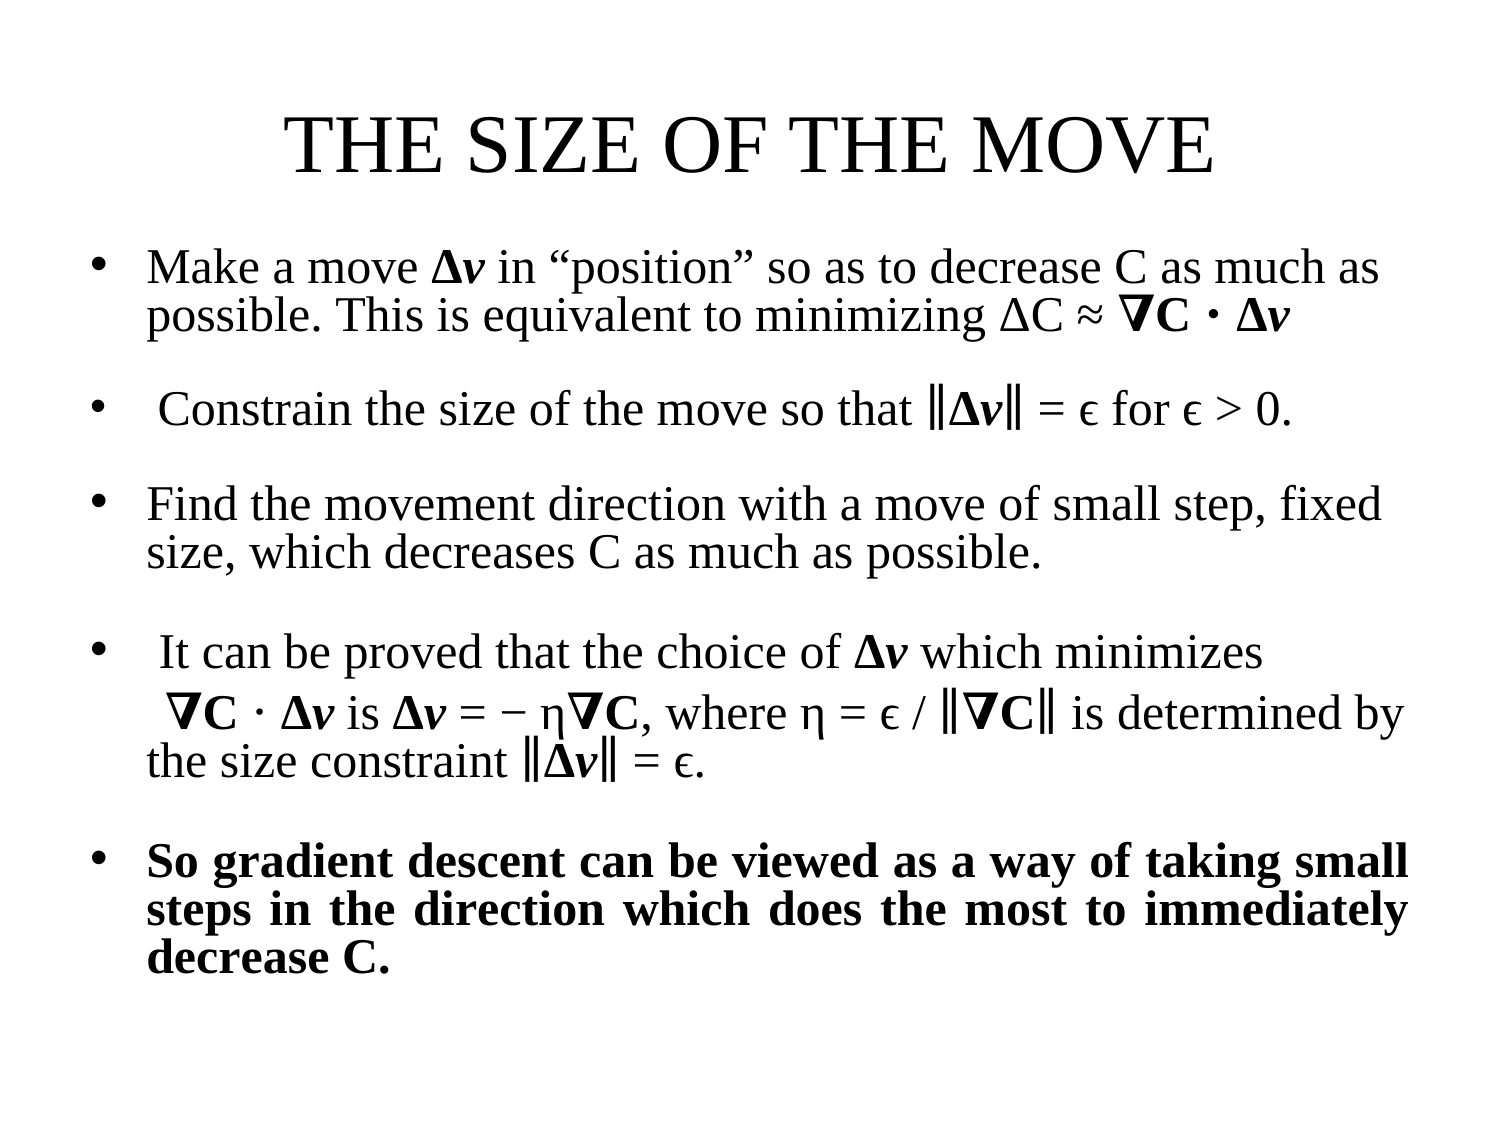

# THE SIZE OF THE MOVE
Make a move Δv in “position” so as to decrease C as much as possible. This is equivalent to minimizing ΔC ≈ ∇C ⋅ Δv
 Constrain the size of the move so that ∥Δv∥ = ϵ for ϵ > 0.
Find the movement direction with a move of small step, fixed size, which decreases C as much as possible.
 It can be proved that the choice of Δv which minimizes
 ∇C ⋅ Δv is Δv = − η∇C, where η = ϵ / ∥∇C∥ is determined by the size constraint ∥Δv∥ = ϵ.
So gradient descent can be viewed as a way of taking small steps in the direction which does the most to immediately decrease C.